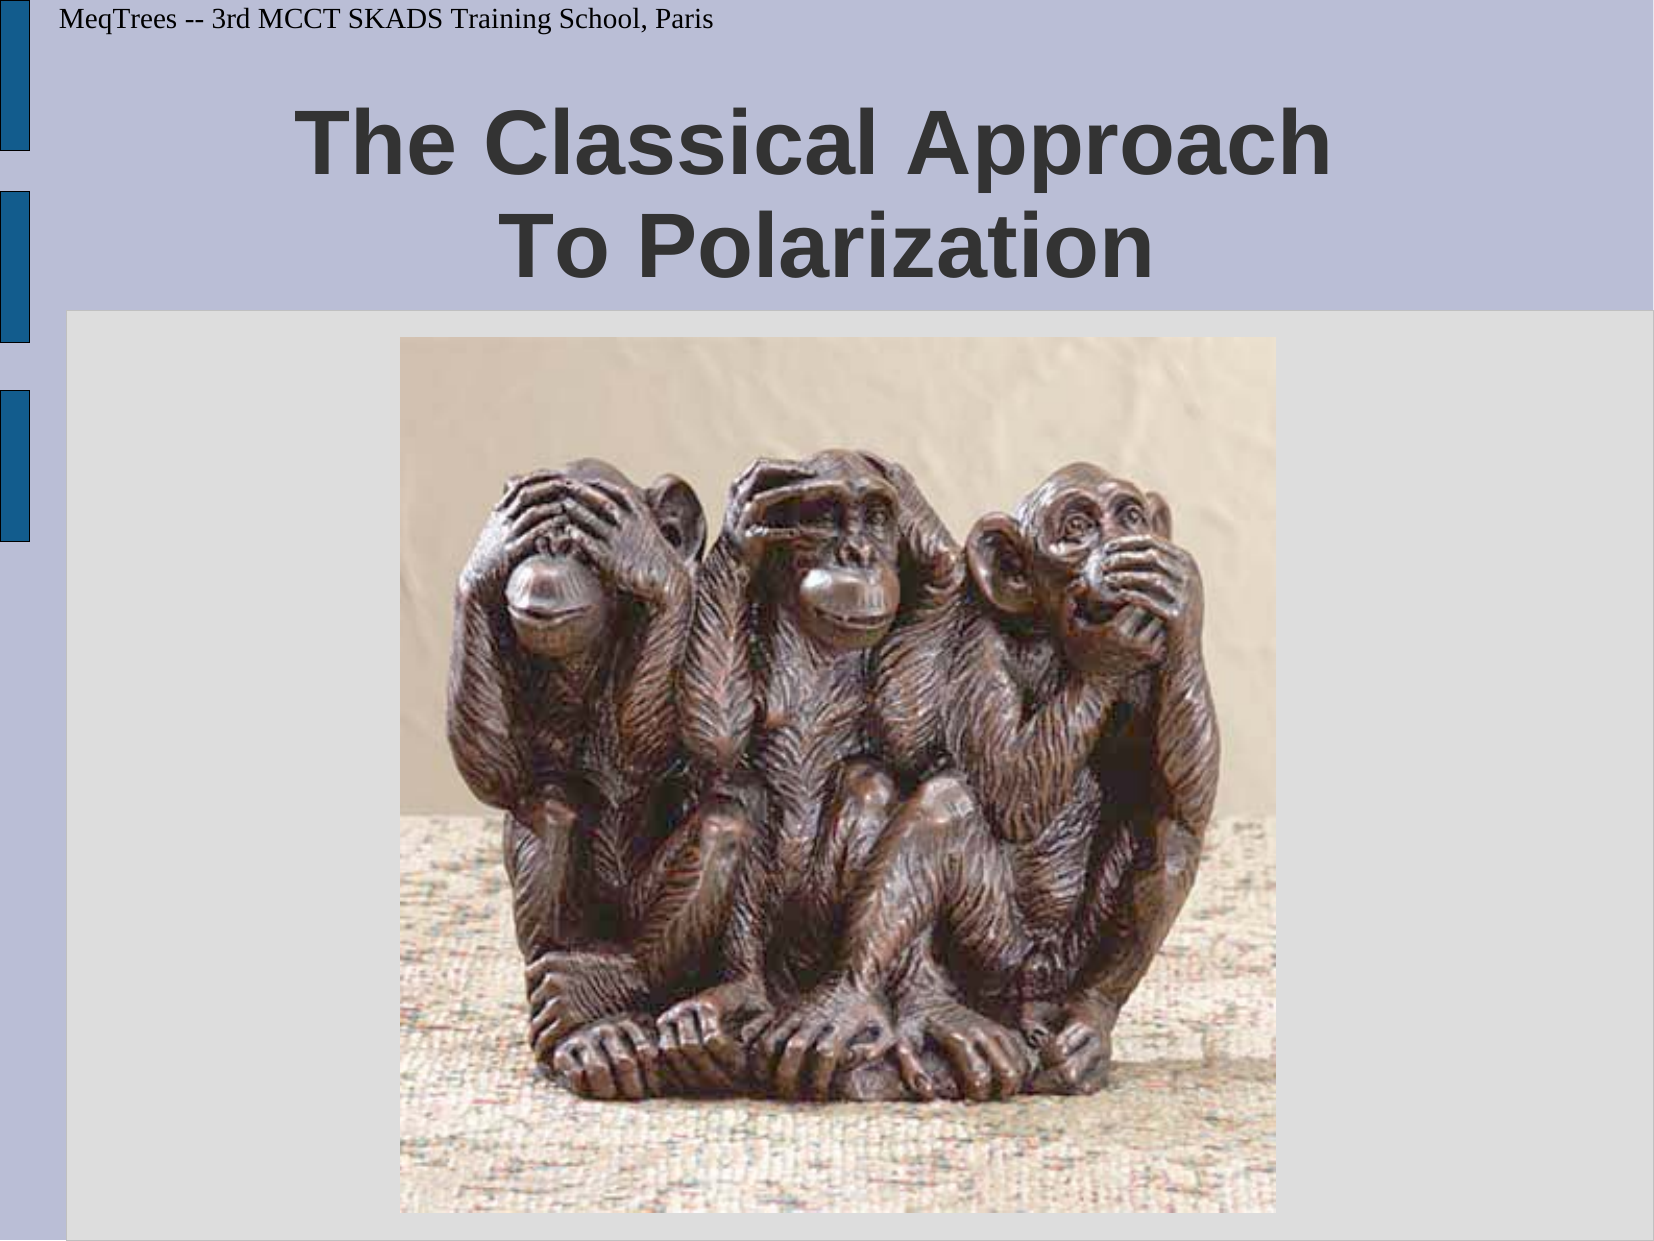

MeqTrees -- 3rd MCCT SKADS Training School, Paris
# The Classical Approach To Polarization